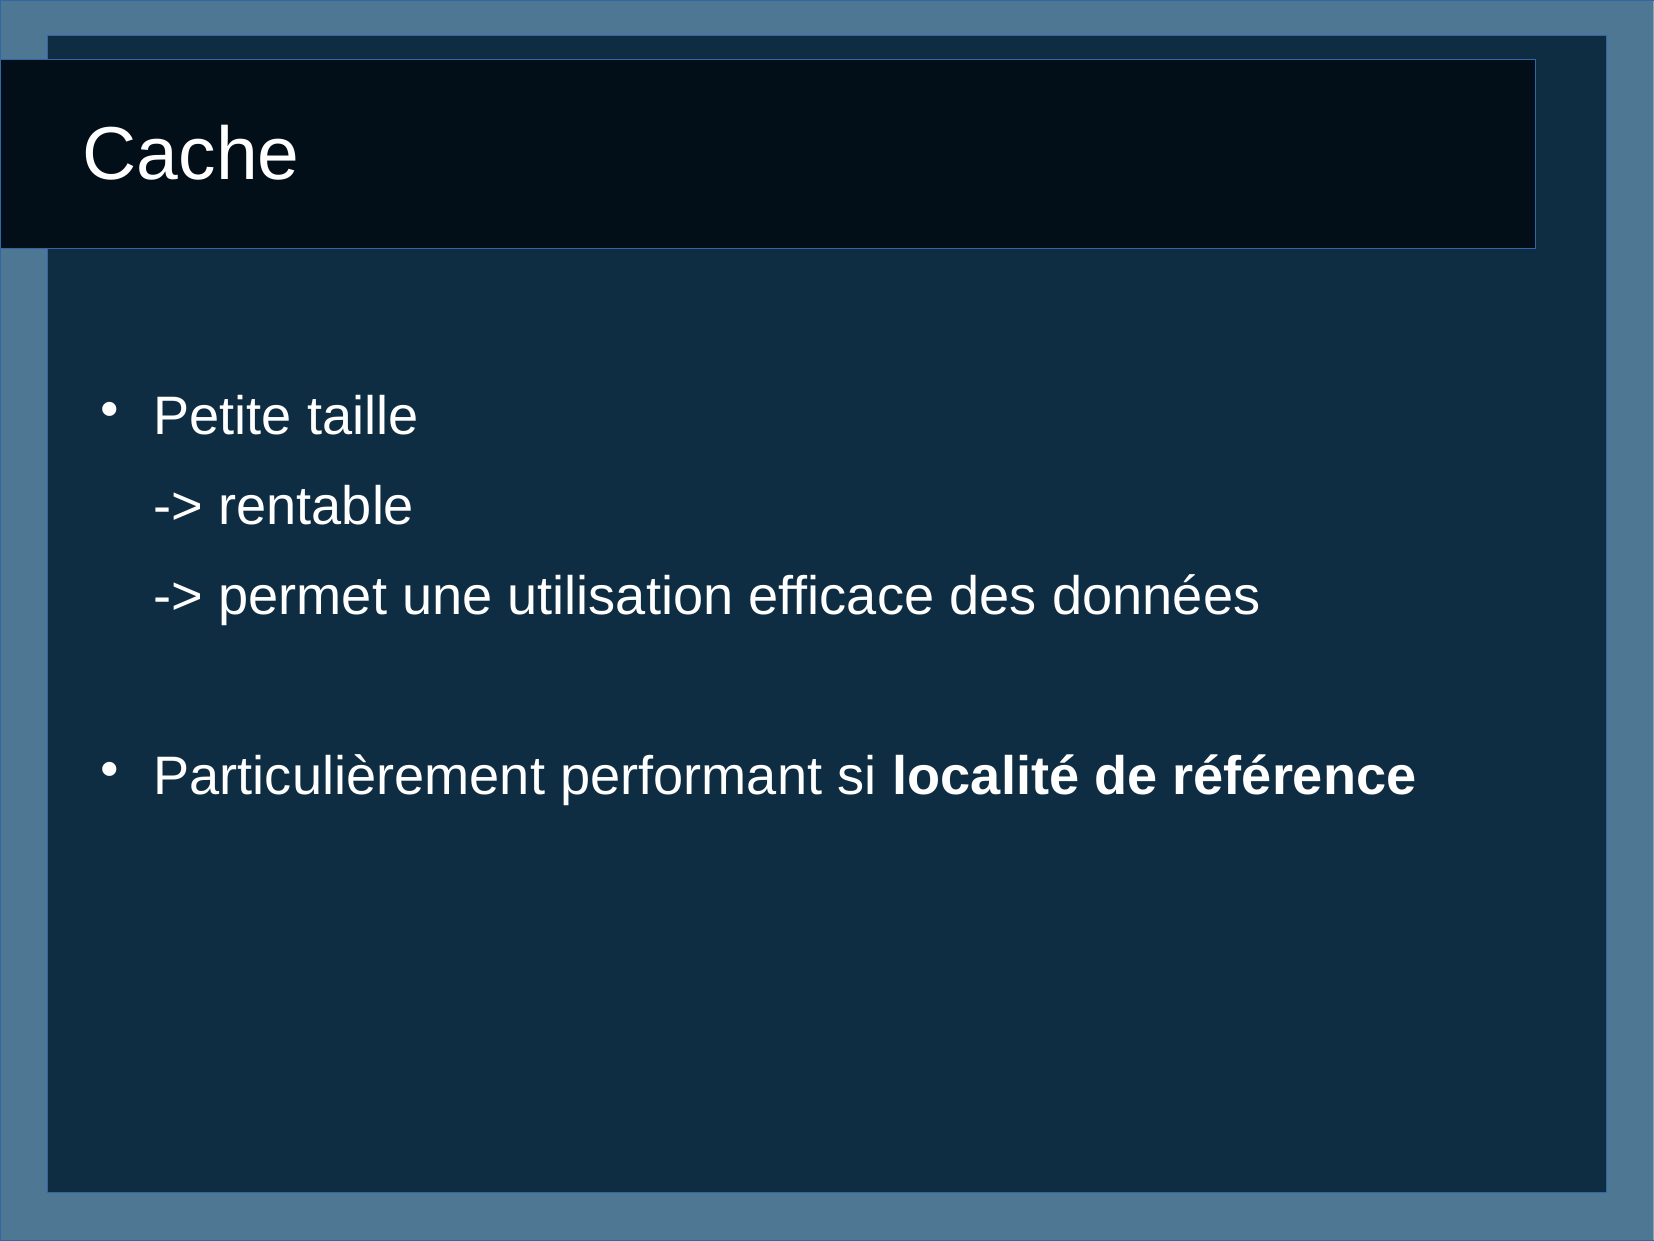

# Cache
Petite taille
-> rentable
-> permet une utilisation efficace des données
Particulièrement performant si localité de référence